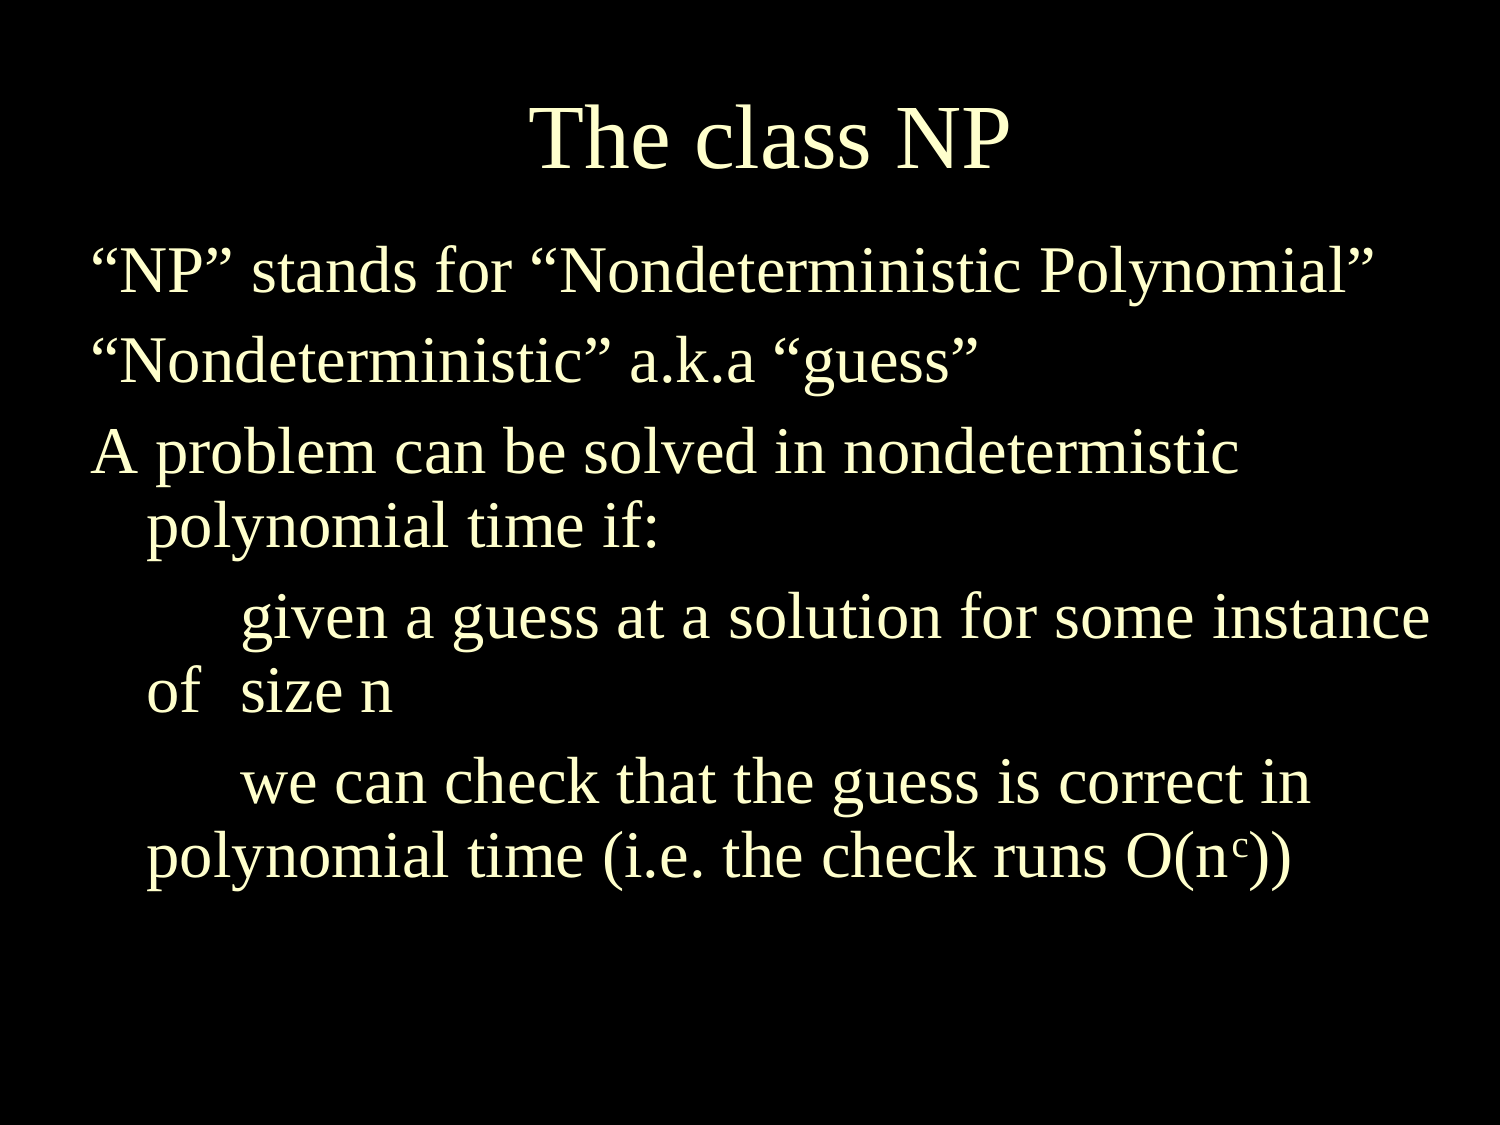

# The class NP
“NP” stands for “Nondeterministic Polynomial”
“Nondeterministic” a.k.a “guess”
A problem can be solved in nondetermistic polynomial time if:
		given a guess at a solution for some instance of 	size n
		we can check that the guess is correct in 	polynomial time (i.e. the check runs O(nc))